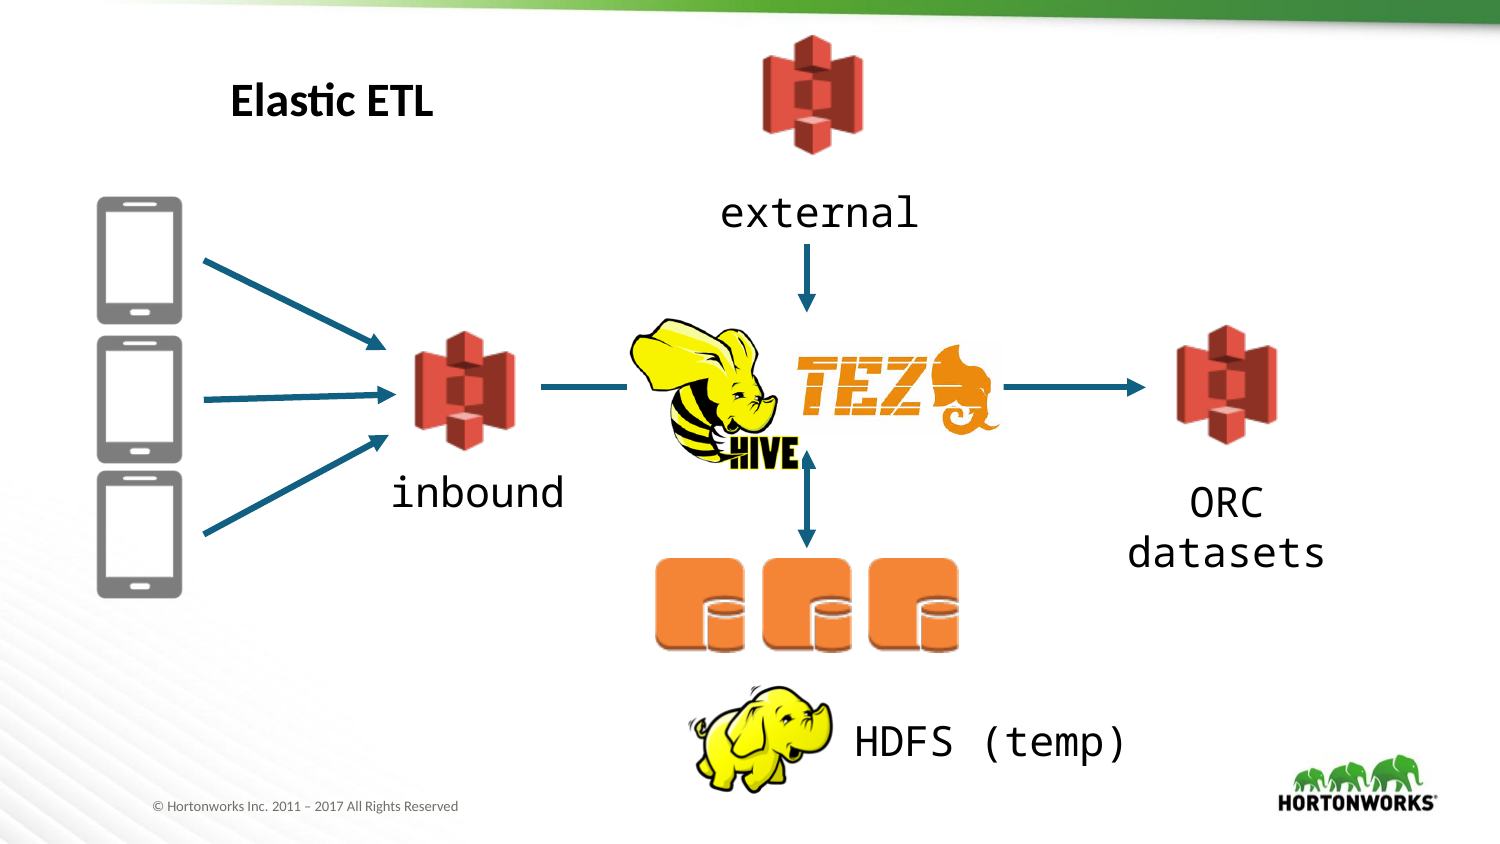

external
# Elastic ETL
ORC
datasets
inbound
HDFS (temp)